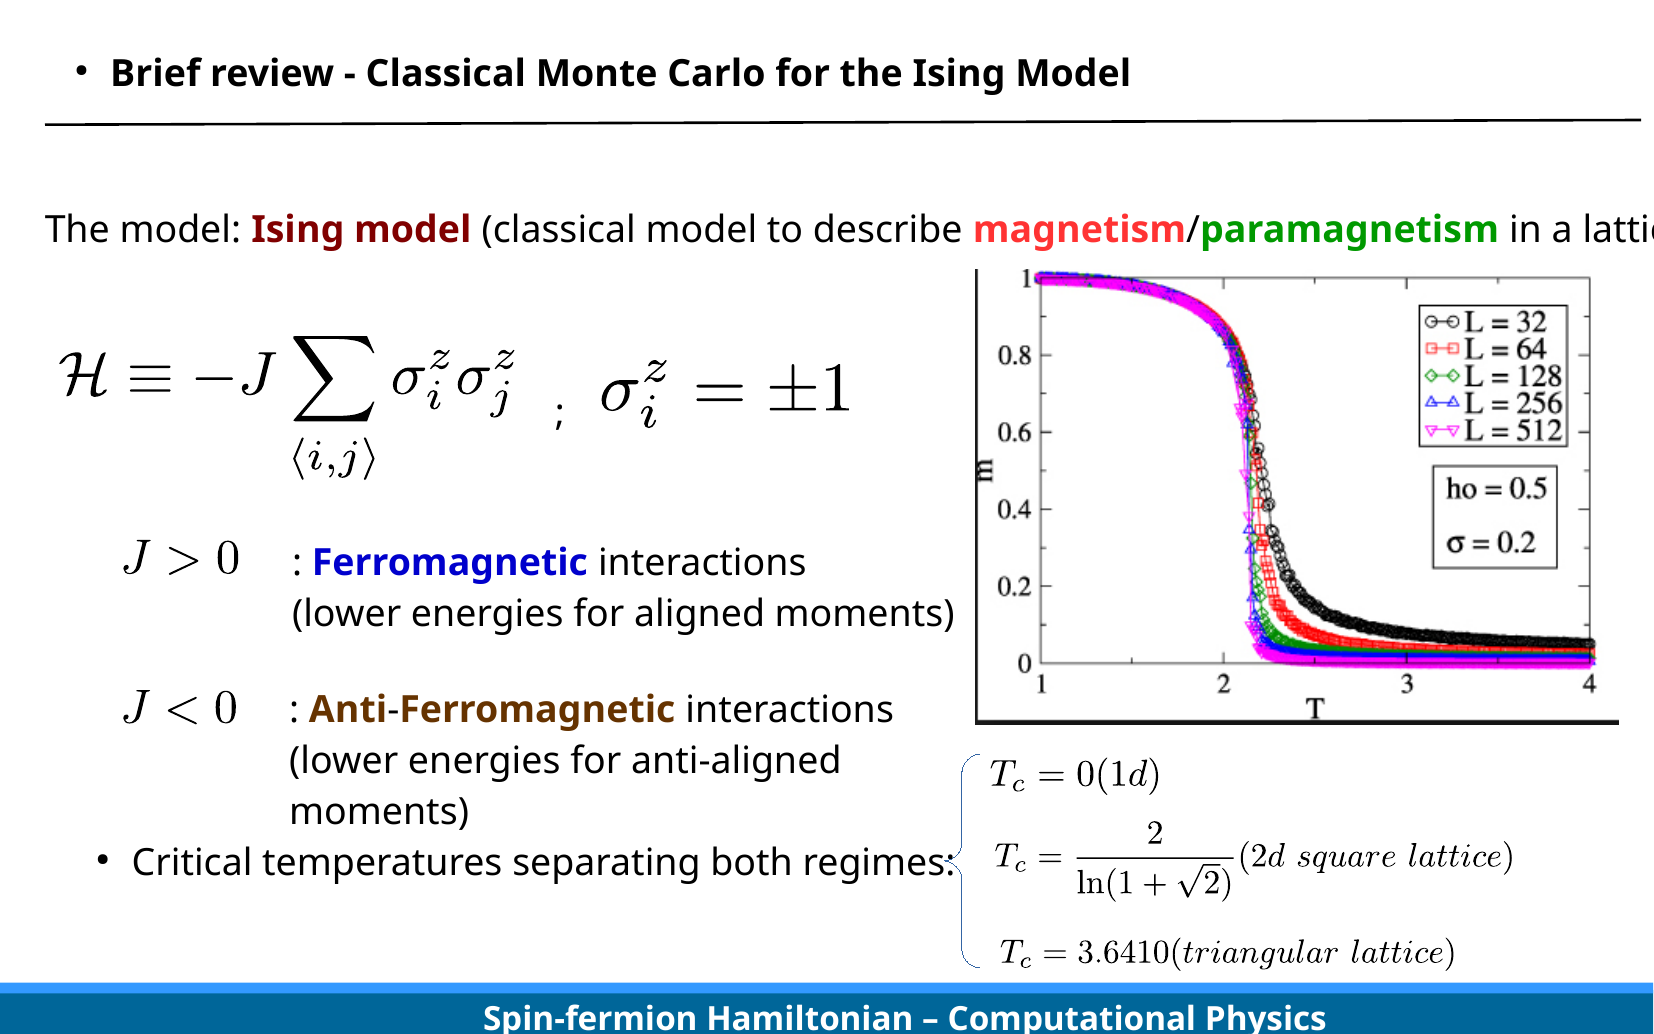

Brief review - Classical Monte Carlo for the Ising Model
The model: Ising model (classical model to describe magnetism/paramagnetism in a lattice)
;
: Ferromagnetic interactions
(lower energies for aligned moments)
: Anti-Ferromagnetic interactions
(lower energies for anti-aligned
moments)
Critical temperatures separating both regimes:
Projects – Computational Physics